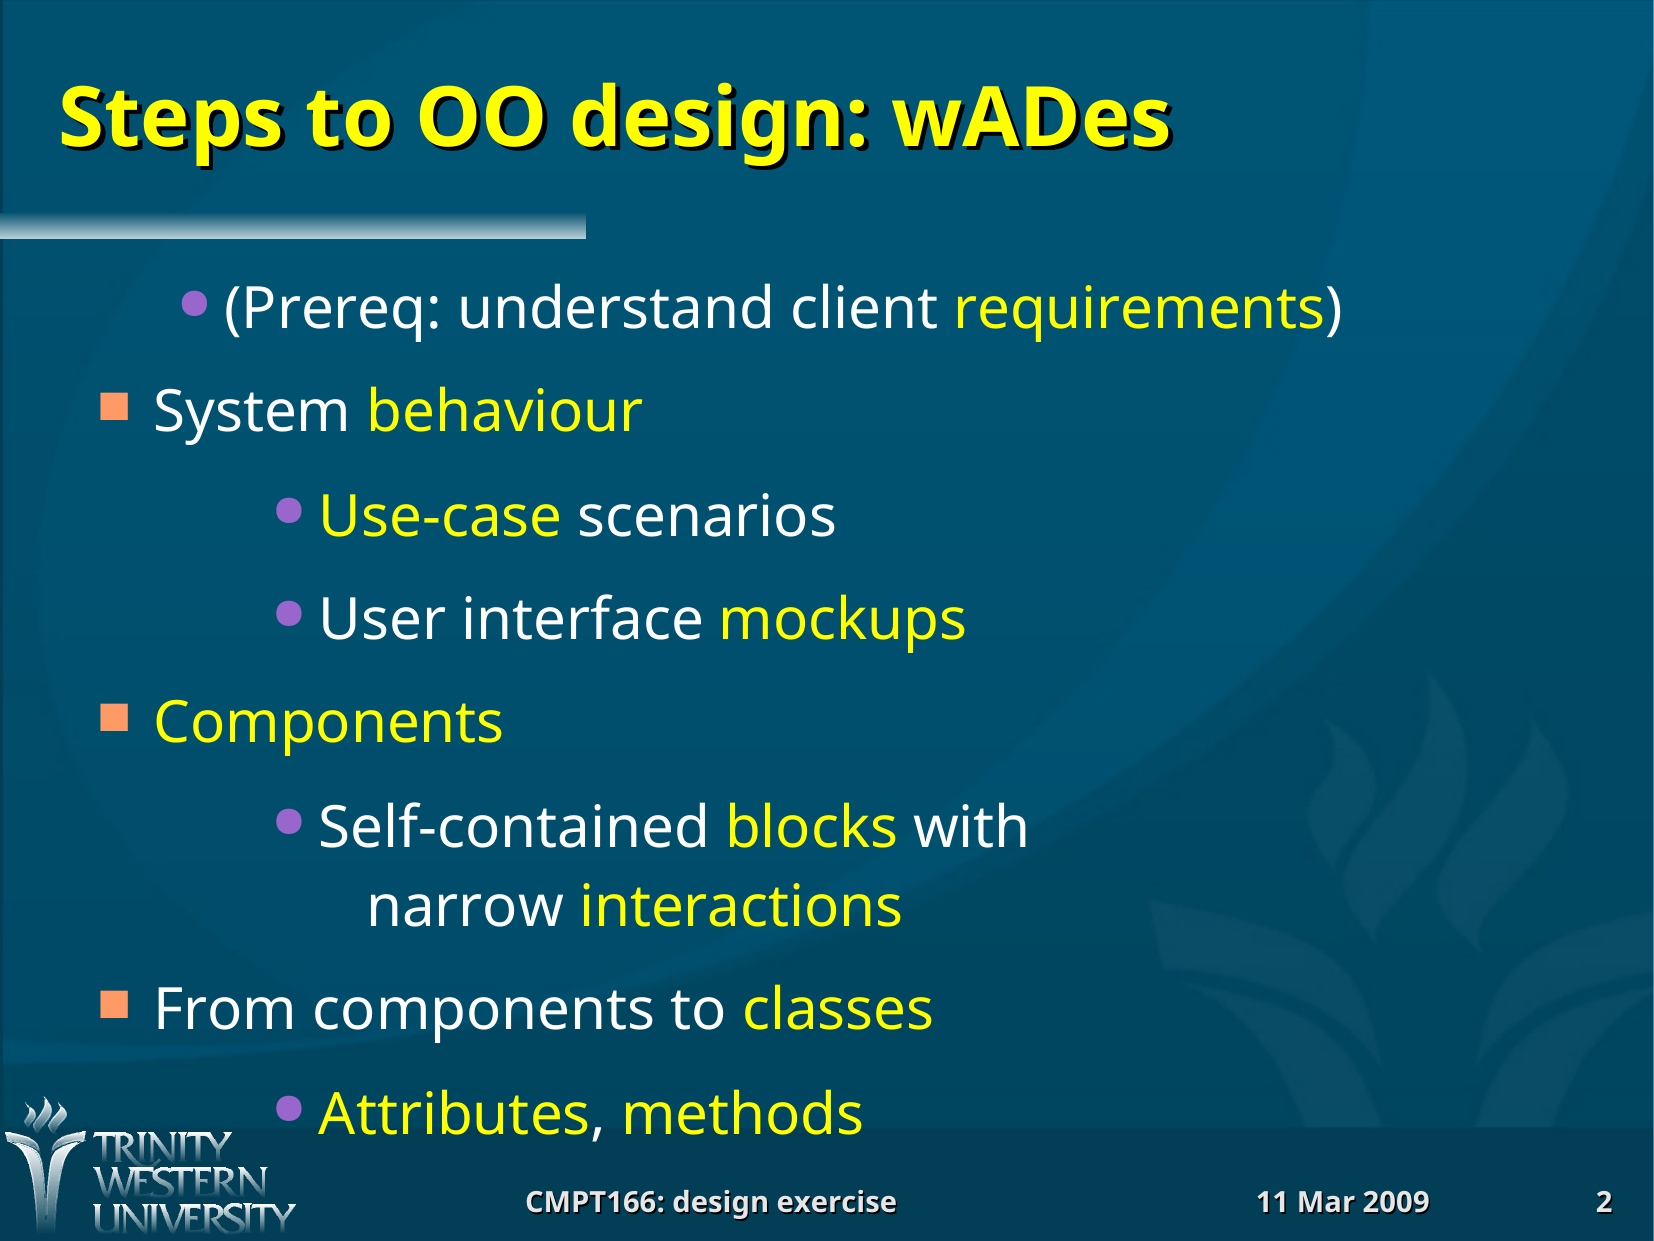

# Steps to OO design: wADes
(Prereq: understand client requirements)
System behaviour
Use-case scenarios
User interface mockups
Components
Self-contained blocks with
narrow interactions
From components to classes
Attributes, methods
CMPT166: design exercise
11 Mar 2009
2